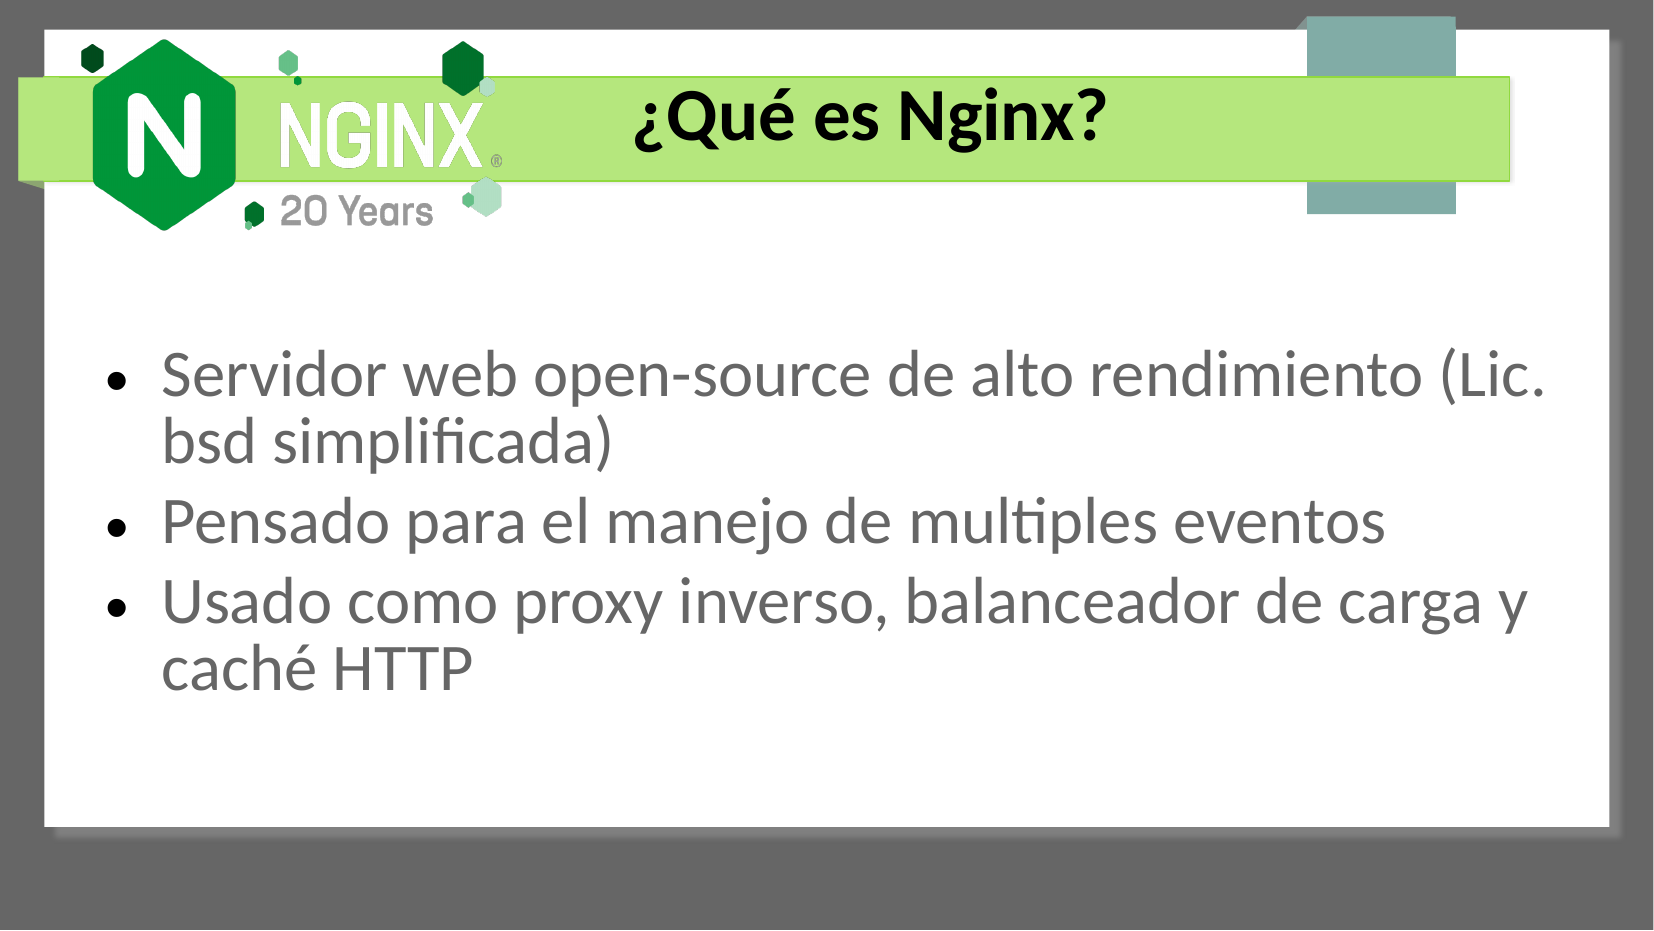

Servidor web open-source de alto rendimiento (Lic. bsd simplificada)
Pensado para el manejo de multiples eventos
Usado como proxy inverso, balanceador de carga y caché HTTP
# ¿Qué es Nginx?